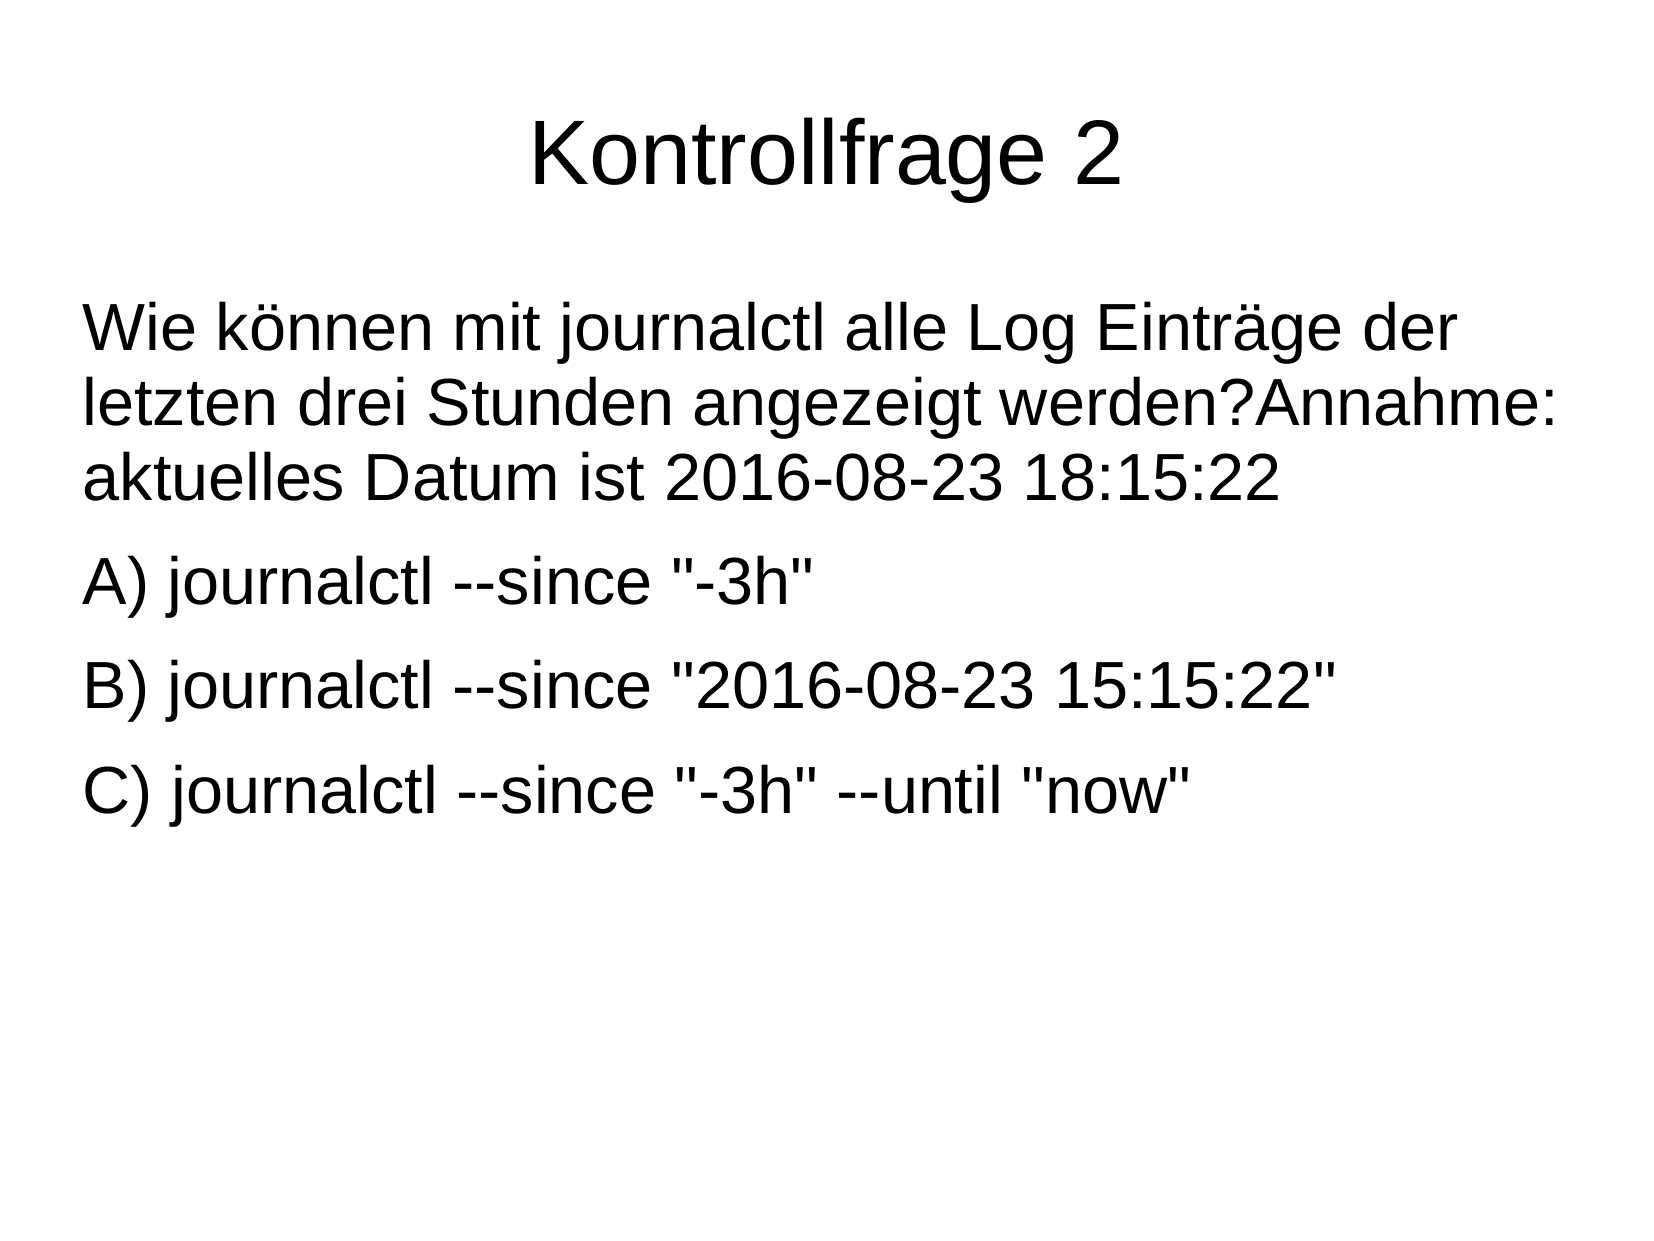

# Kontrollfrage 2
Wie können mit journalctl alle Log Einträge der letzten drei Stunden angezeigt werden?Annahme: aktuelles Datum ist 2016-08-23 18:15:22
A) journalctl --since "-3h"
B) journalctl --since "2016-08-23 15:15:22"
C) journalctl --since "-3h" --until "now"